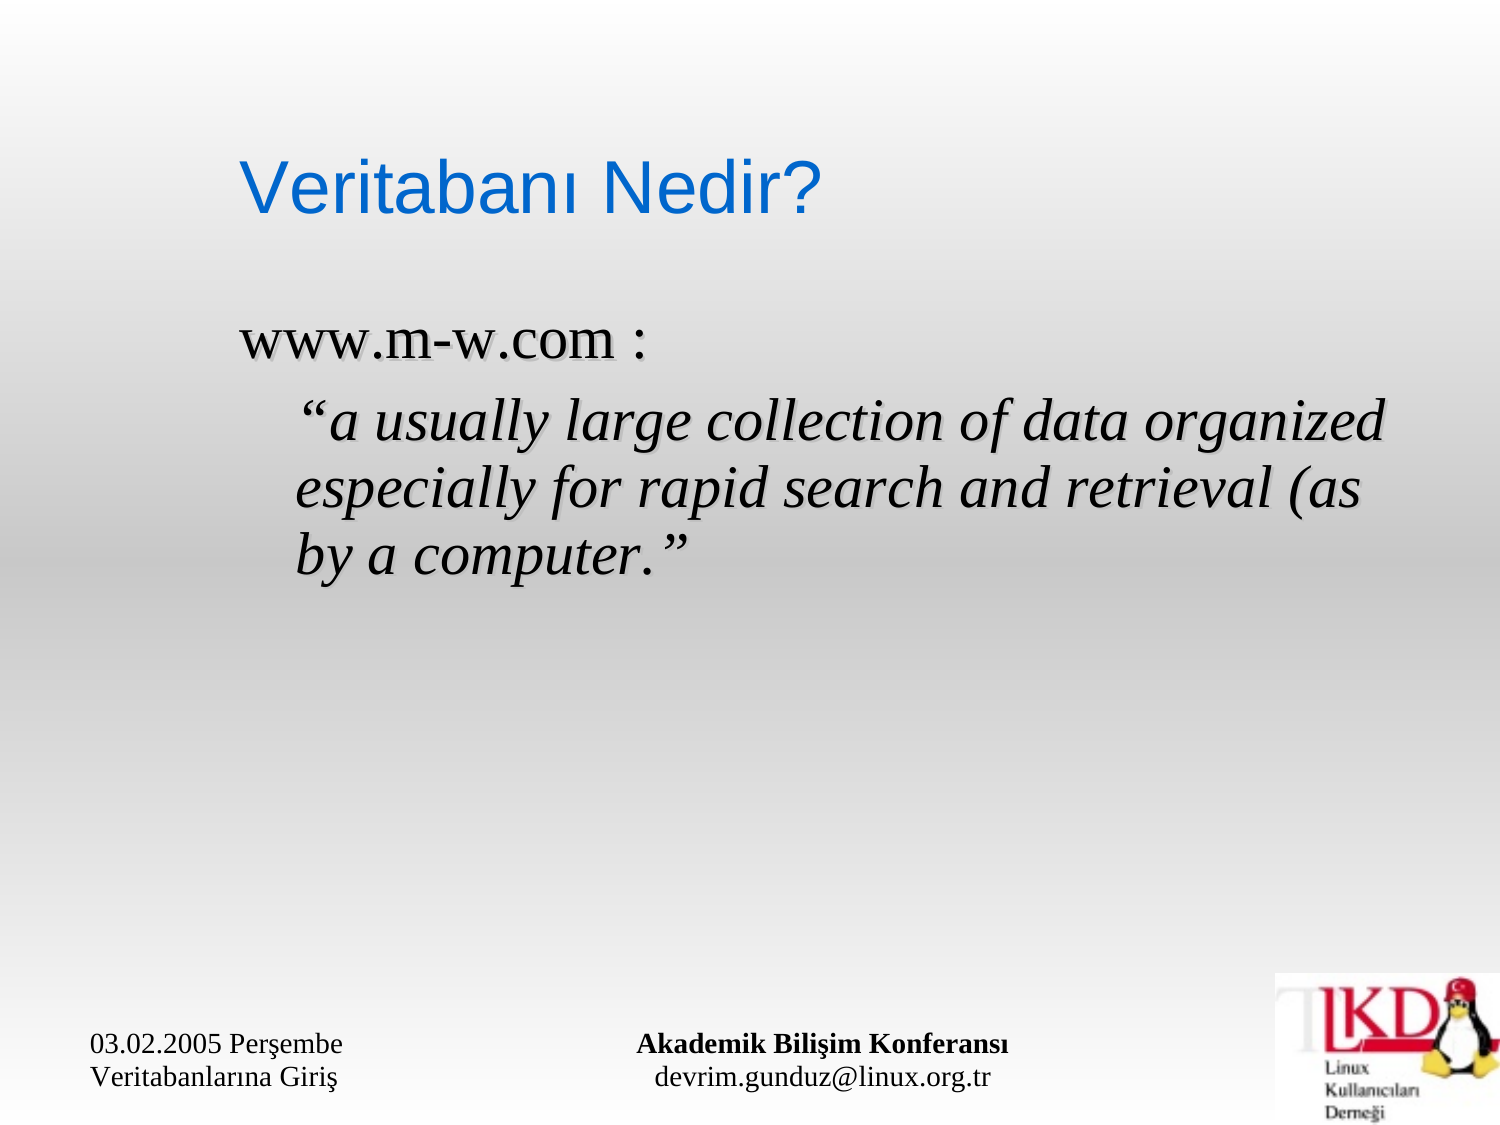

# Veritabanı Nedir?
www.m-w.com :
	“a usually large collection of data organized especially for rapid search and retrieval (as by a computer.”